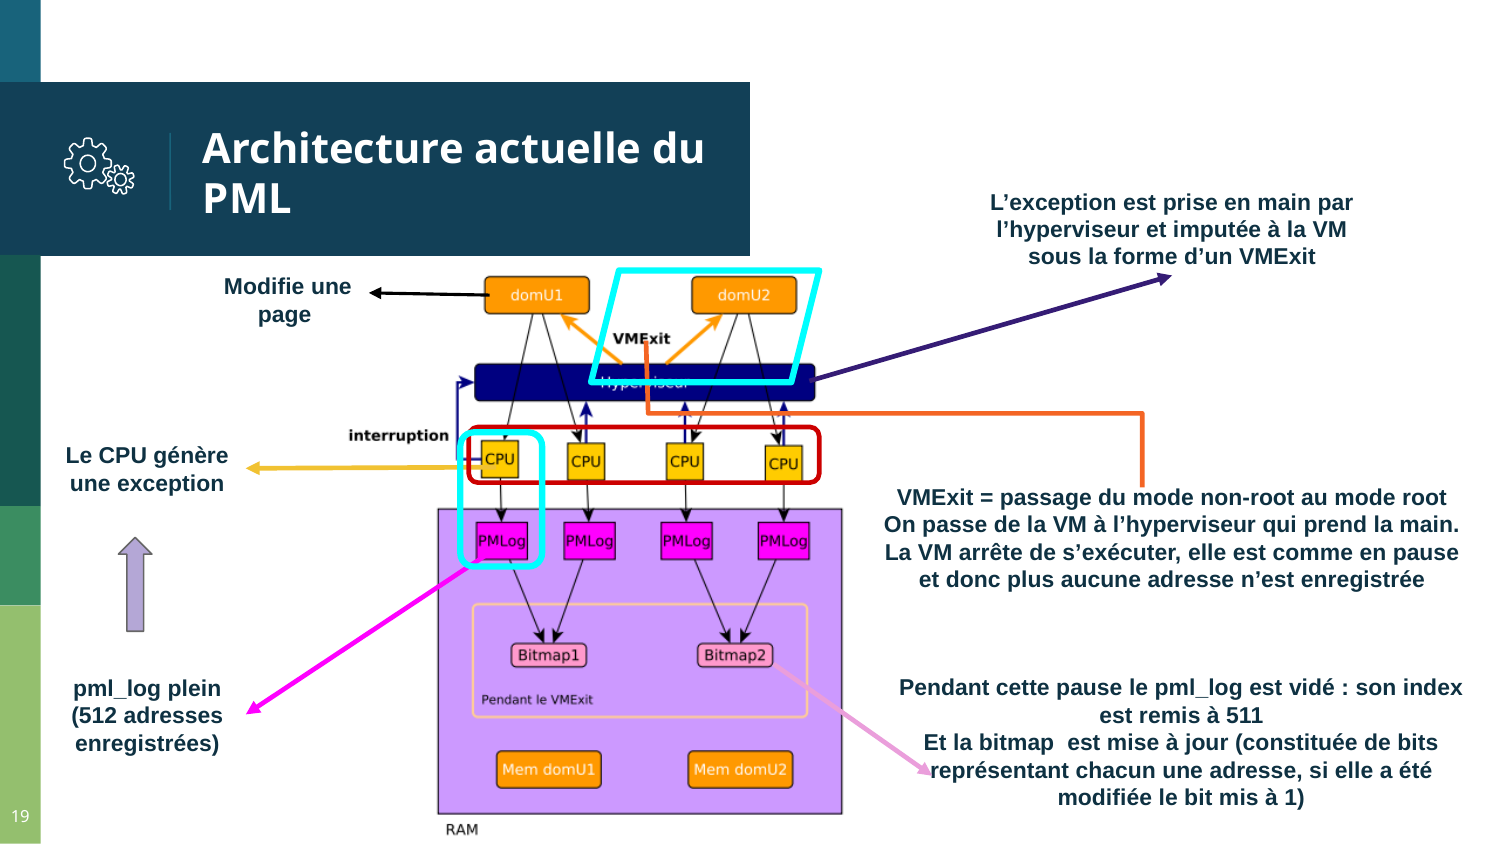

# Architecture actuelle du PML
L’exception est prise en main par l’hyperviseur et imputée à la VM sous la forme d’un VMExit
Modifie une page
VMExit = passage du mode non-root au mode root
On passe de la VM à l’hyperviseur qui prend la main. La VM arrête de s’exécuter, elle est comme en pause et donc plus aucune adresse n’est enregistrée
Le CPU génère une exception
pml_log plein (512 adresses enregistrées)
Pendant cette pause le pml_log est vidé : son index est remis à 511
Et la bitmap est mise à jour (constituée de bits représentant chacun une adresse, si elle a été modifiée le bit mis à 1)